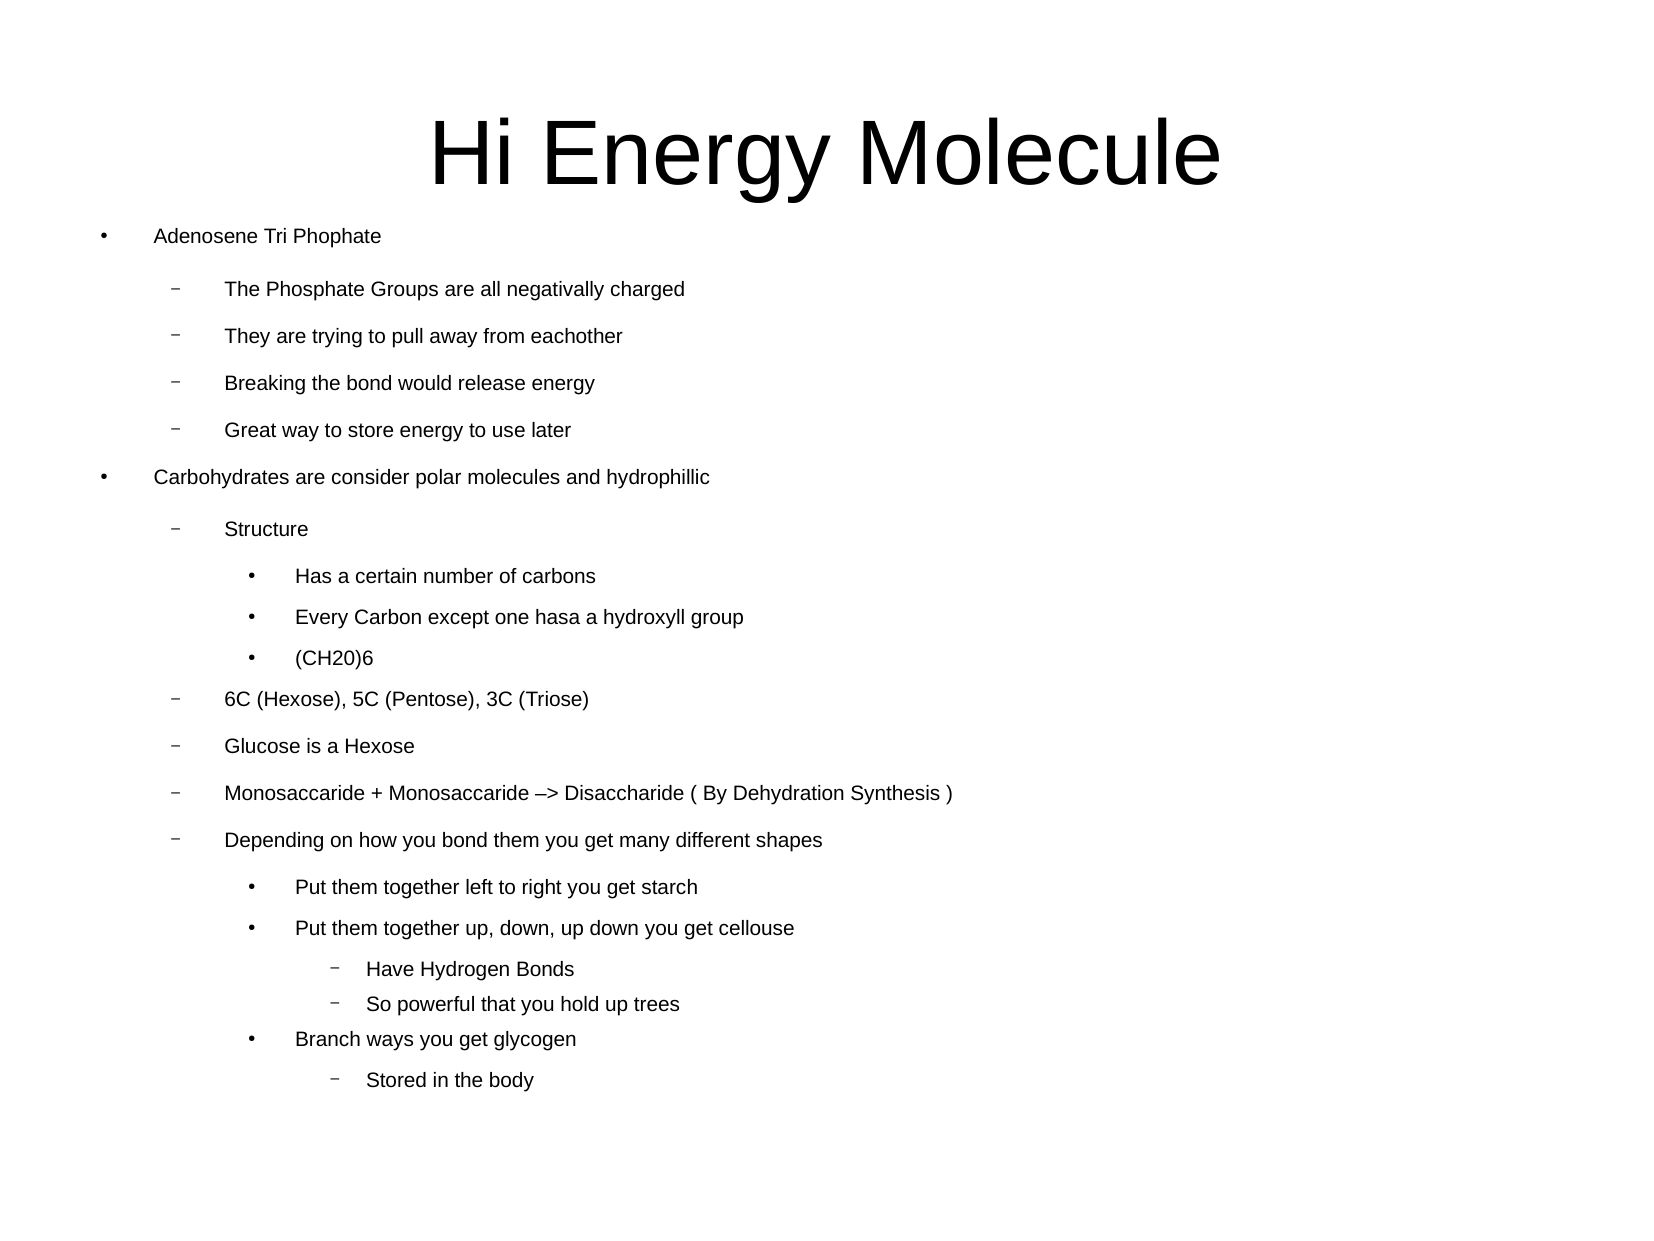

# Hi Energy Molecule
Adenosene Tri Phophate
The Phosphate Groups are all negativally charged
They are trying to pull away from eachother
Breaking the bond would release energy
Great way to store energy to use later
Carbohydrates are consider polar molecules and hydrophillic
Structure
Has a certain number of carbons
Every Carbon except one hasa a hydroxyll group
(CH20)6
6C (Hexose), 5C (Pentose), 3C (Triose)
Glucose is a Hexose
Monosaccaride + Monosaccaride –> Disaccharide ( By Dehydration Synthesis )
Depending on how you bond them you get many different shapes
Put them together left to right you get starch
Put them together up, down, up down you get cellouse
Have Hydrogen Bonds
So powerful that you hold up trees
Branch ways you get glycogen
Stored in the body